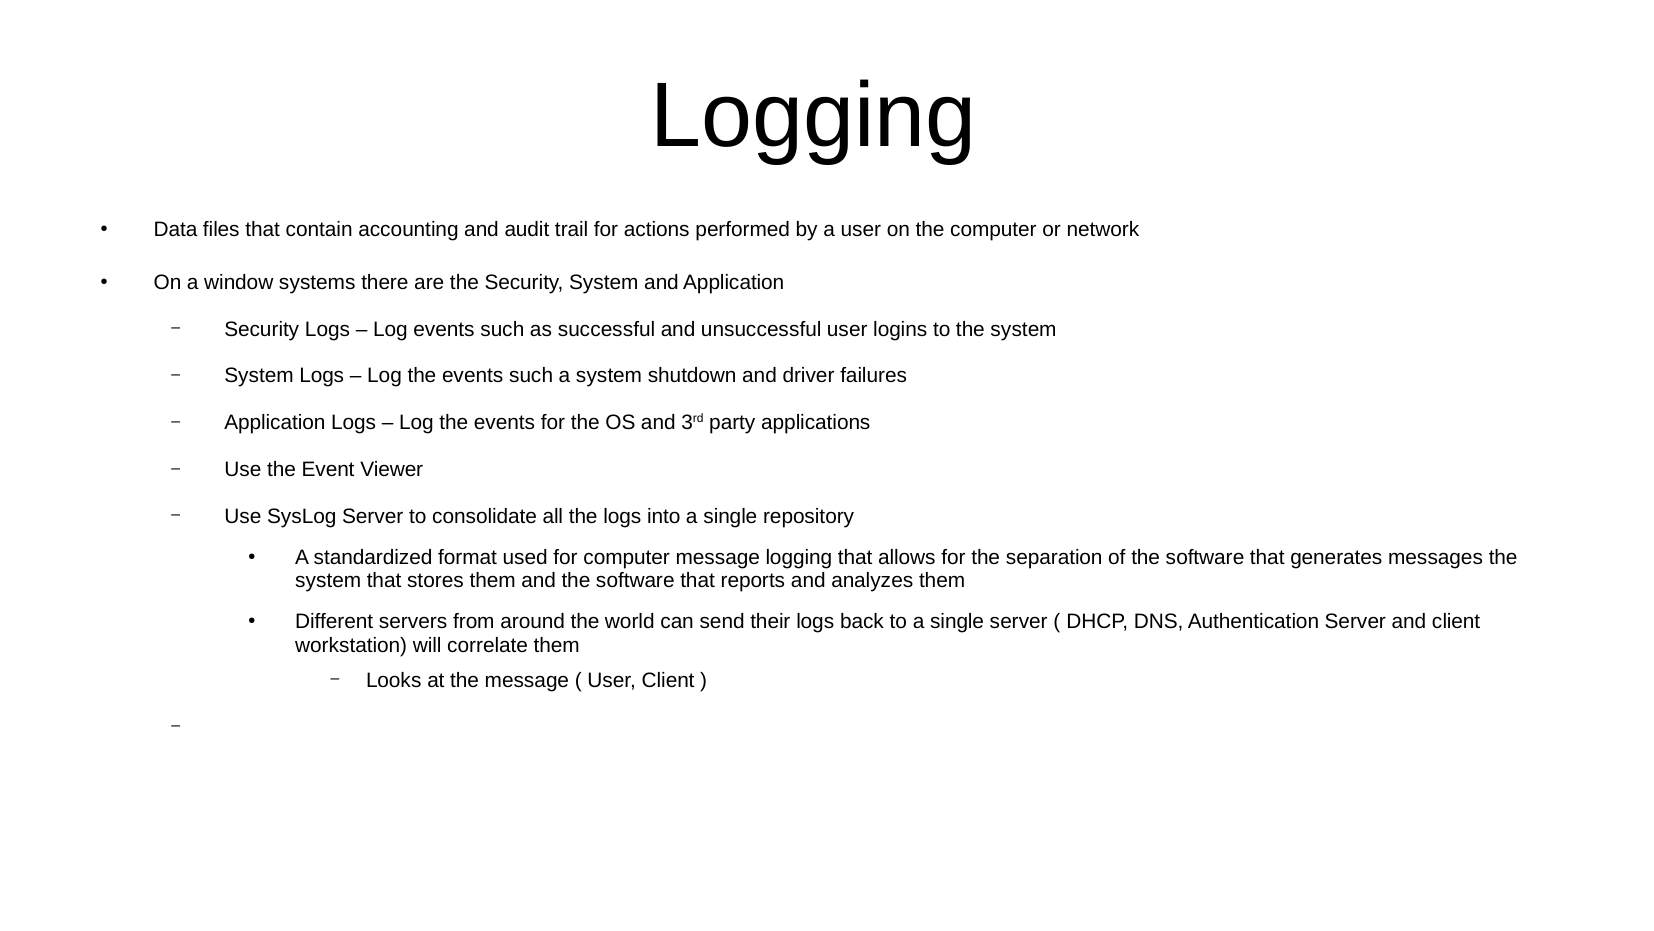

# Logging
Data files that contain accounting and audit trail for actions performed by a user on the computer or network
On a window systems there are the Security, System and Application
Security Logs – Log events such as successful and unsuccessful user logins to the system
System Logs – Log the events such a system shutdown and driver failures
Application Logs – Log the events for the OS and 3rd party applications
Use the Event Viewer
Use SysLog Server to consolidate all the logs into a single repository
A standardized format used for computer message logging that allows for the separation of the software that generates messages the system that stores them and the software that reports and analyzes them
Different servers from around the world can send their logs back to a single server ( DHCP, DNS, Authentication Server and client workstation) will correlate them
Looks at the message ( User, Client )